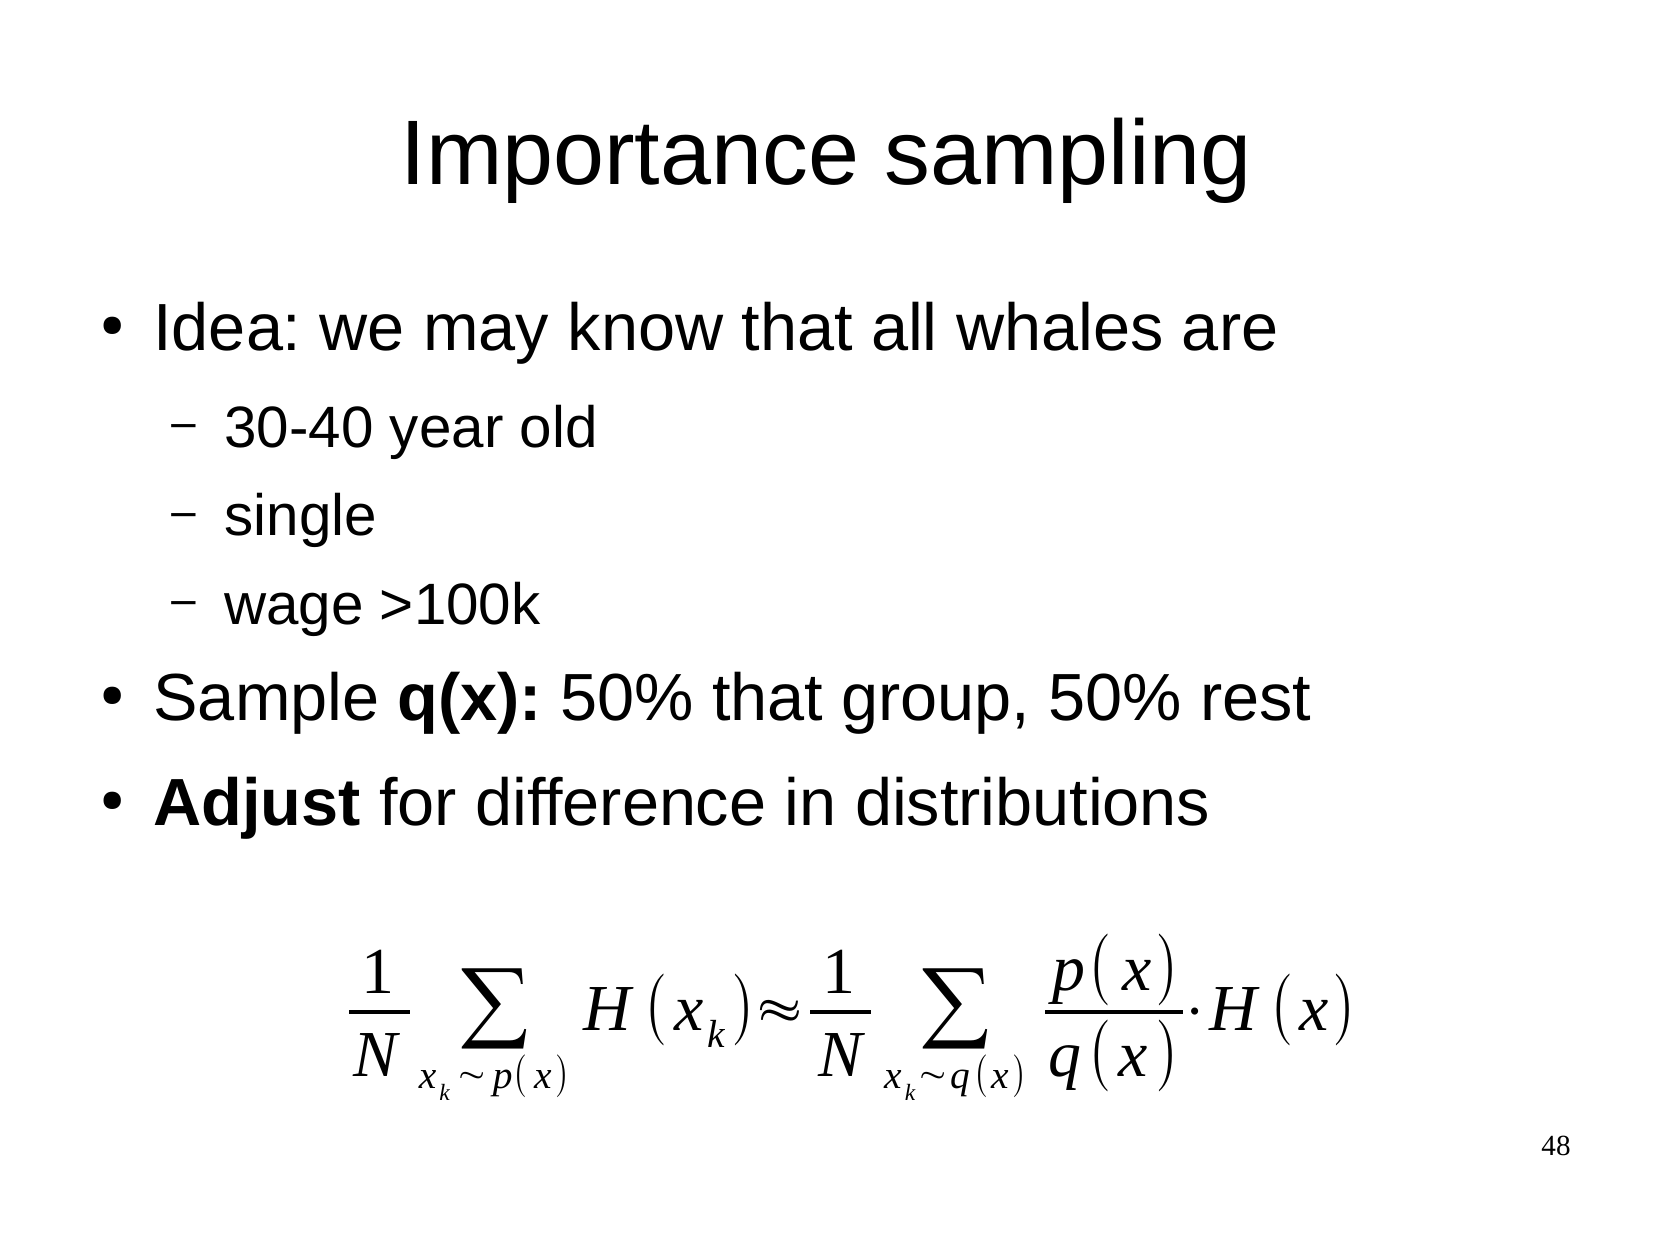

# Importance sampling
Idea: we may know that all whales are
30-40 year old
single
wage >100k
Sample q(x): 50% that group, 50% rest
Adjust for difference in distributions
48